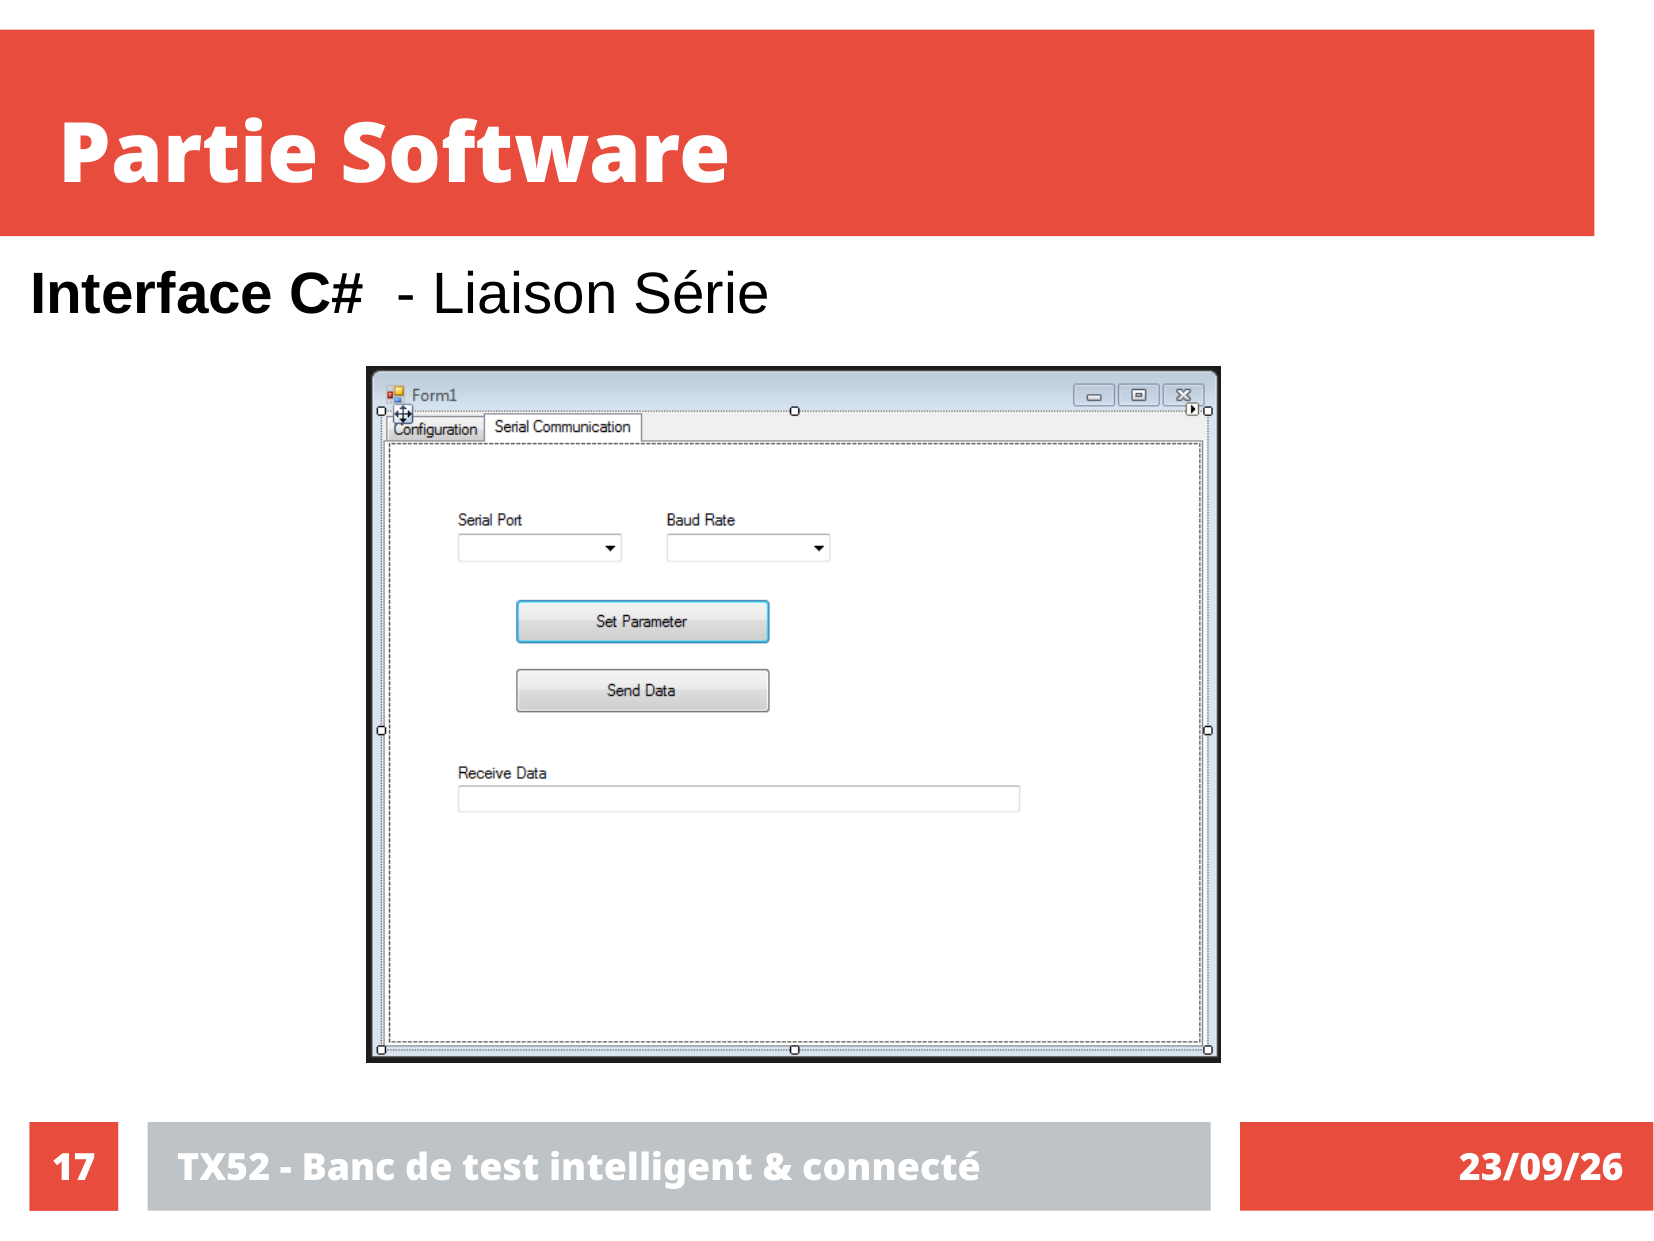

# Partie Software
Interface C# - Liaison Série
17
TX52 - Banc de test intelligent & connecté